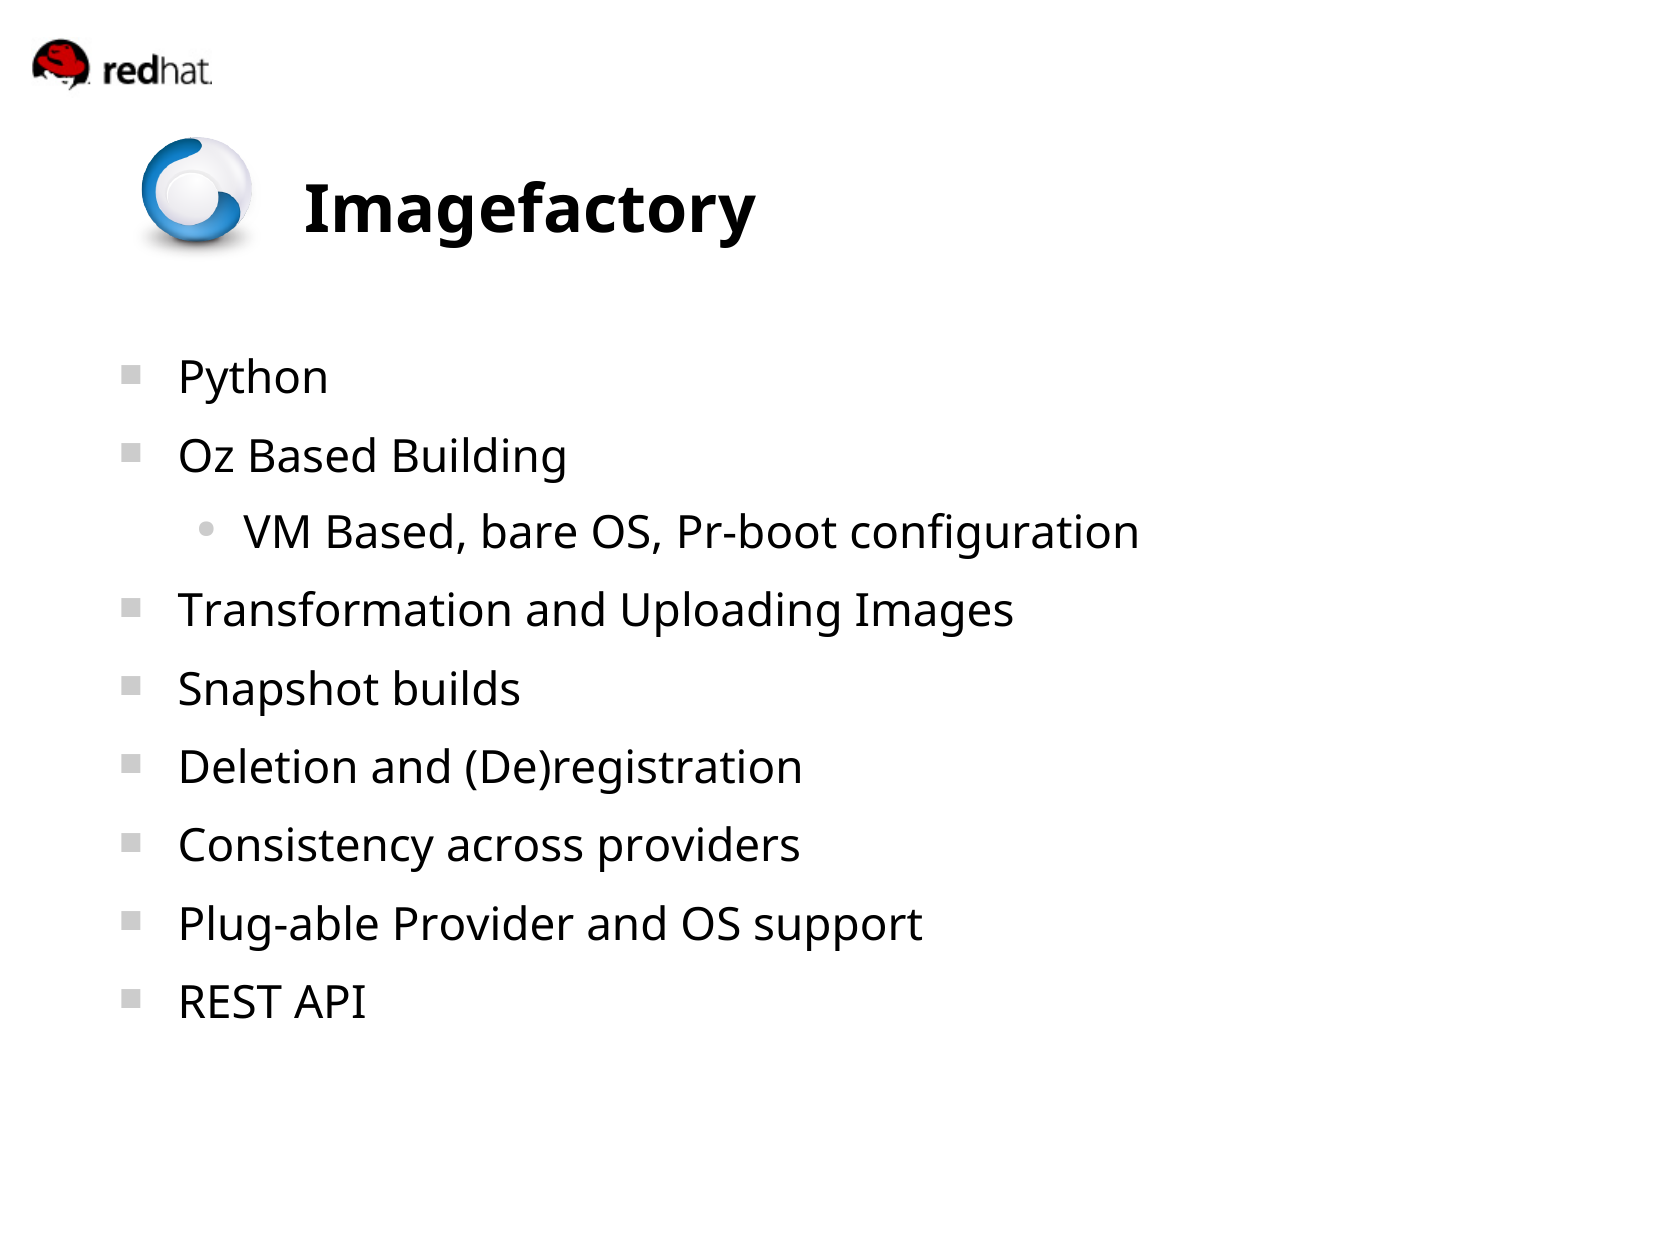

# Imagefactory
Python
Oz Based Building
VM Based, bare OS, Pr-boot configuration
Transformation and Uploading Images
Snapshot builds
Deletion and (De)registration
Consistency across providers
Plug-able Provider and OS support
REST API